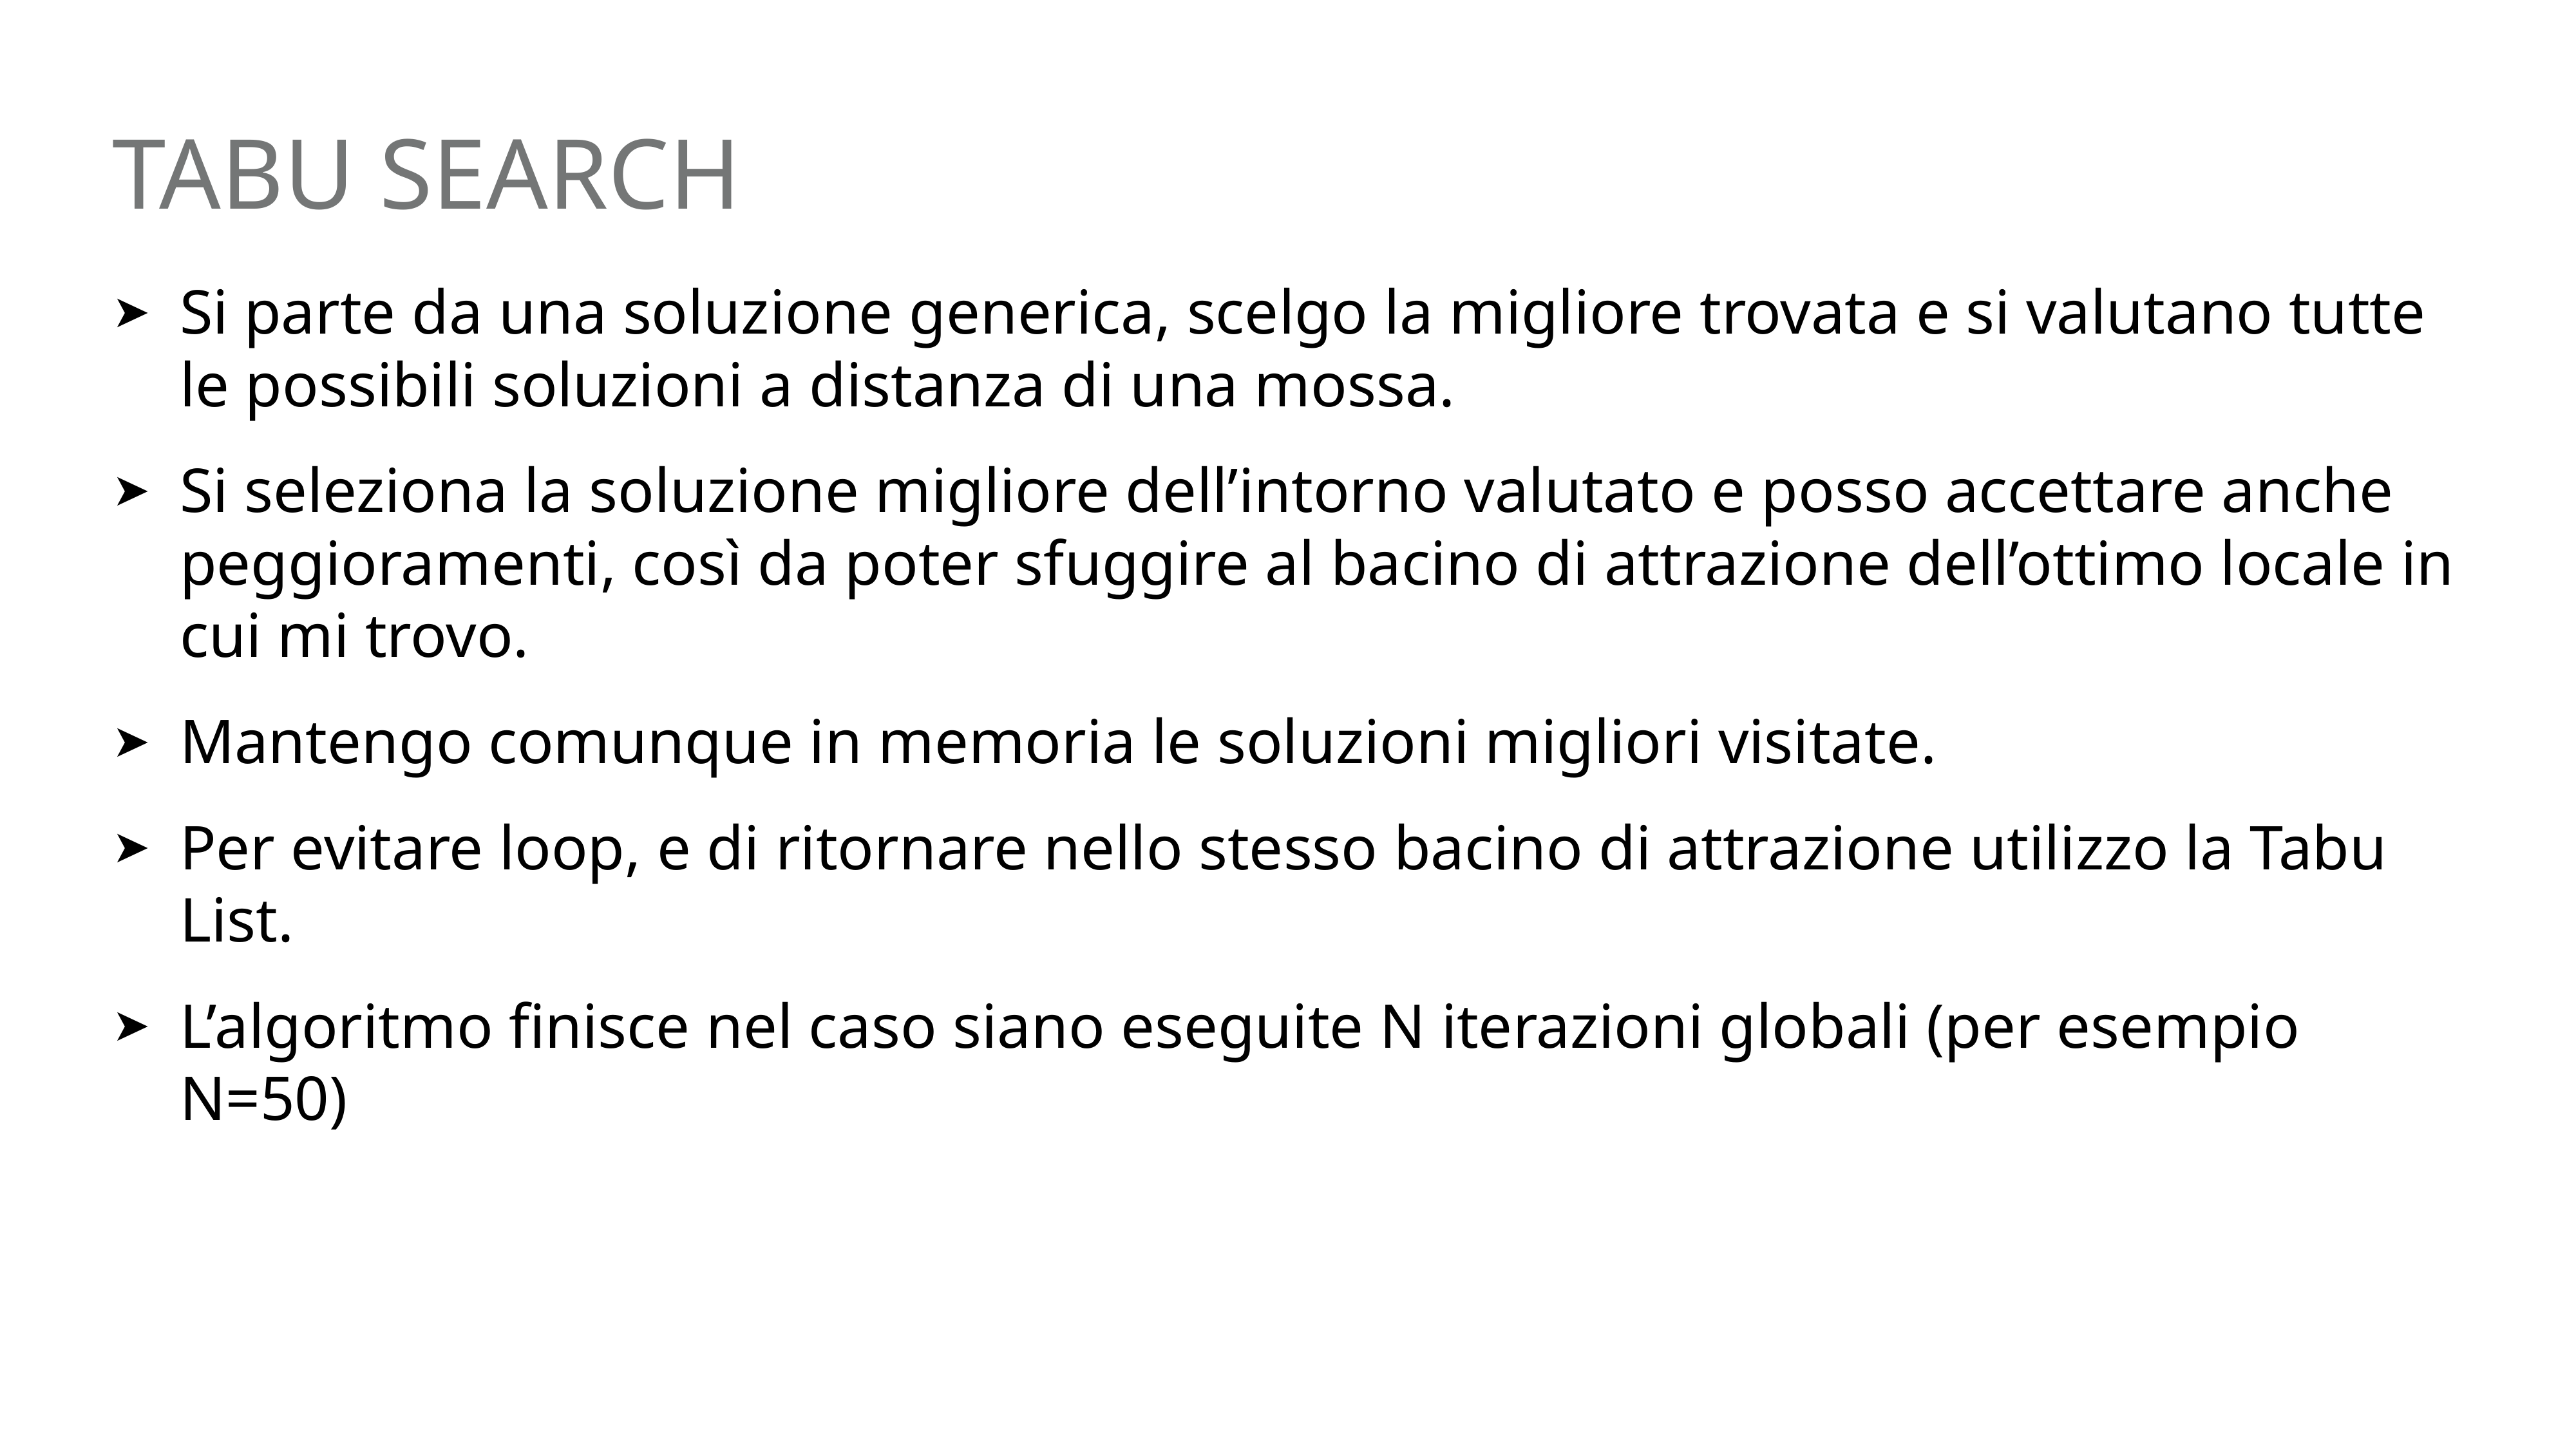

tabu search
#
Si parte da una soluzione generica, scelgo la migliore trovata e si valutano tutte le possibili soluzioni a distanza di una mossa.
Si seleziona la soluzione migliore dell’intorno valutato e posso accettare anche peggioramenti, così da poter sfuggire al bacino di attrazione dell’ottimo locale in cui mi trovo.
Mantengo comunque in memoria le soluzioni migliori visitate.
Per evitare loop, e di ritornare nello stesso bacino di attrazione utilizzo la Tabu List.
L’algoritmo finisce nel caso siano eseguite N iterazioni globali (per esempio N=50)